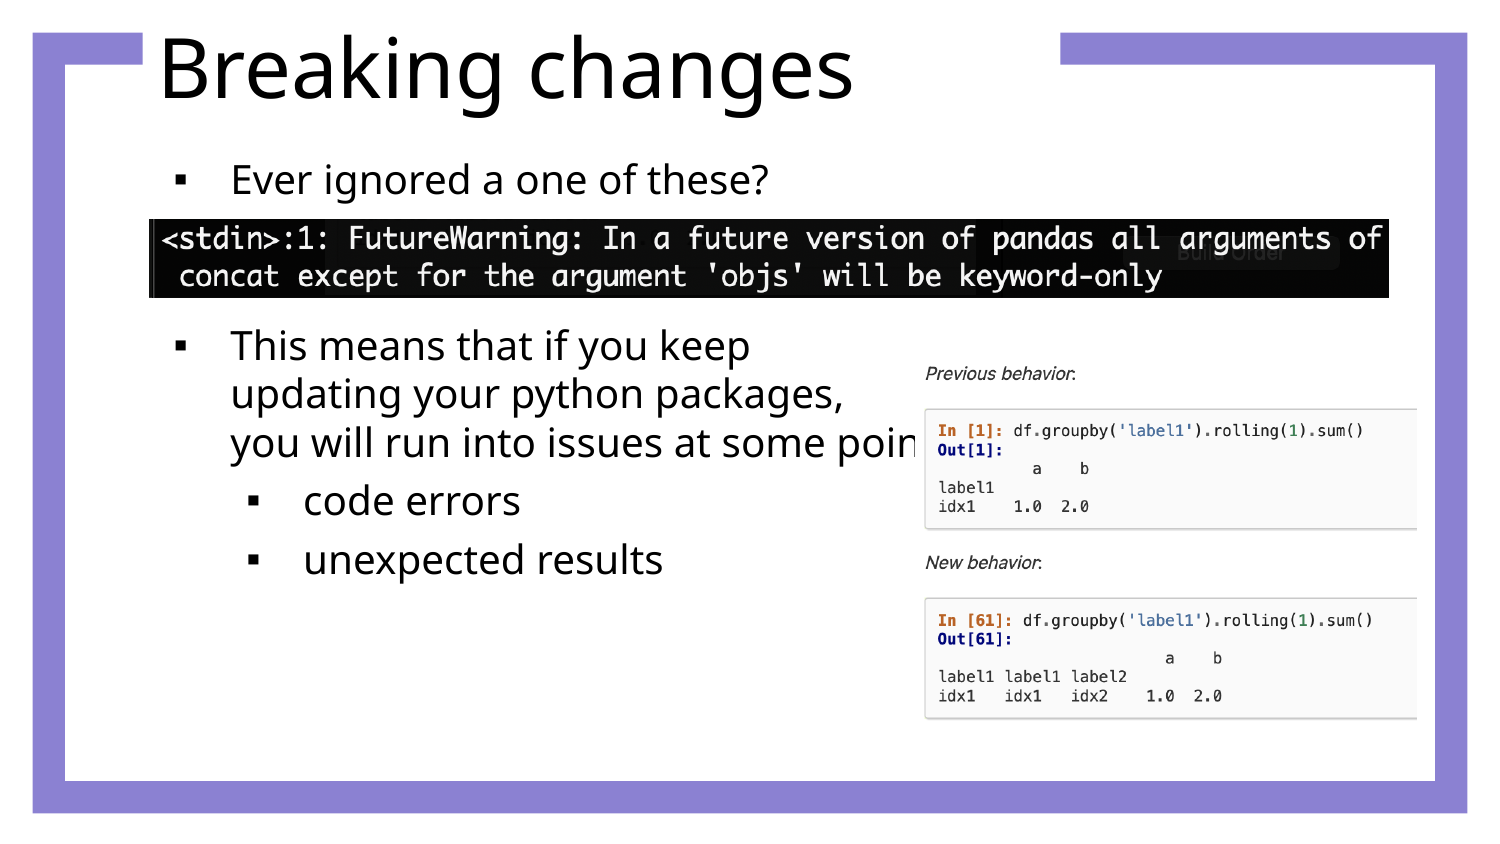

# Breaking changes
Ever ignored a one of these?
This means that if you keep
updating your python packages,
you will run into issues at some point
code errors
unexpected results